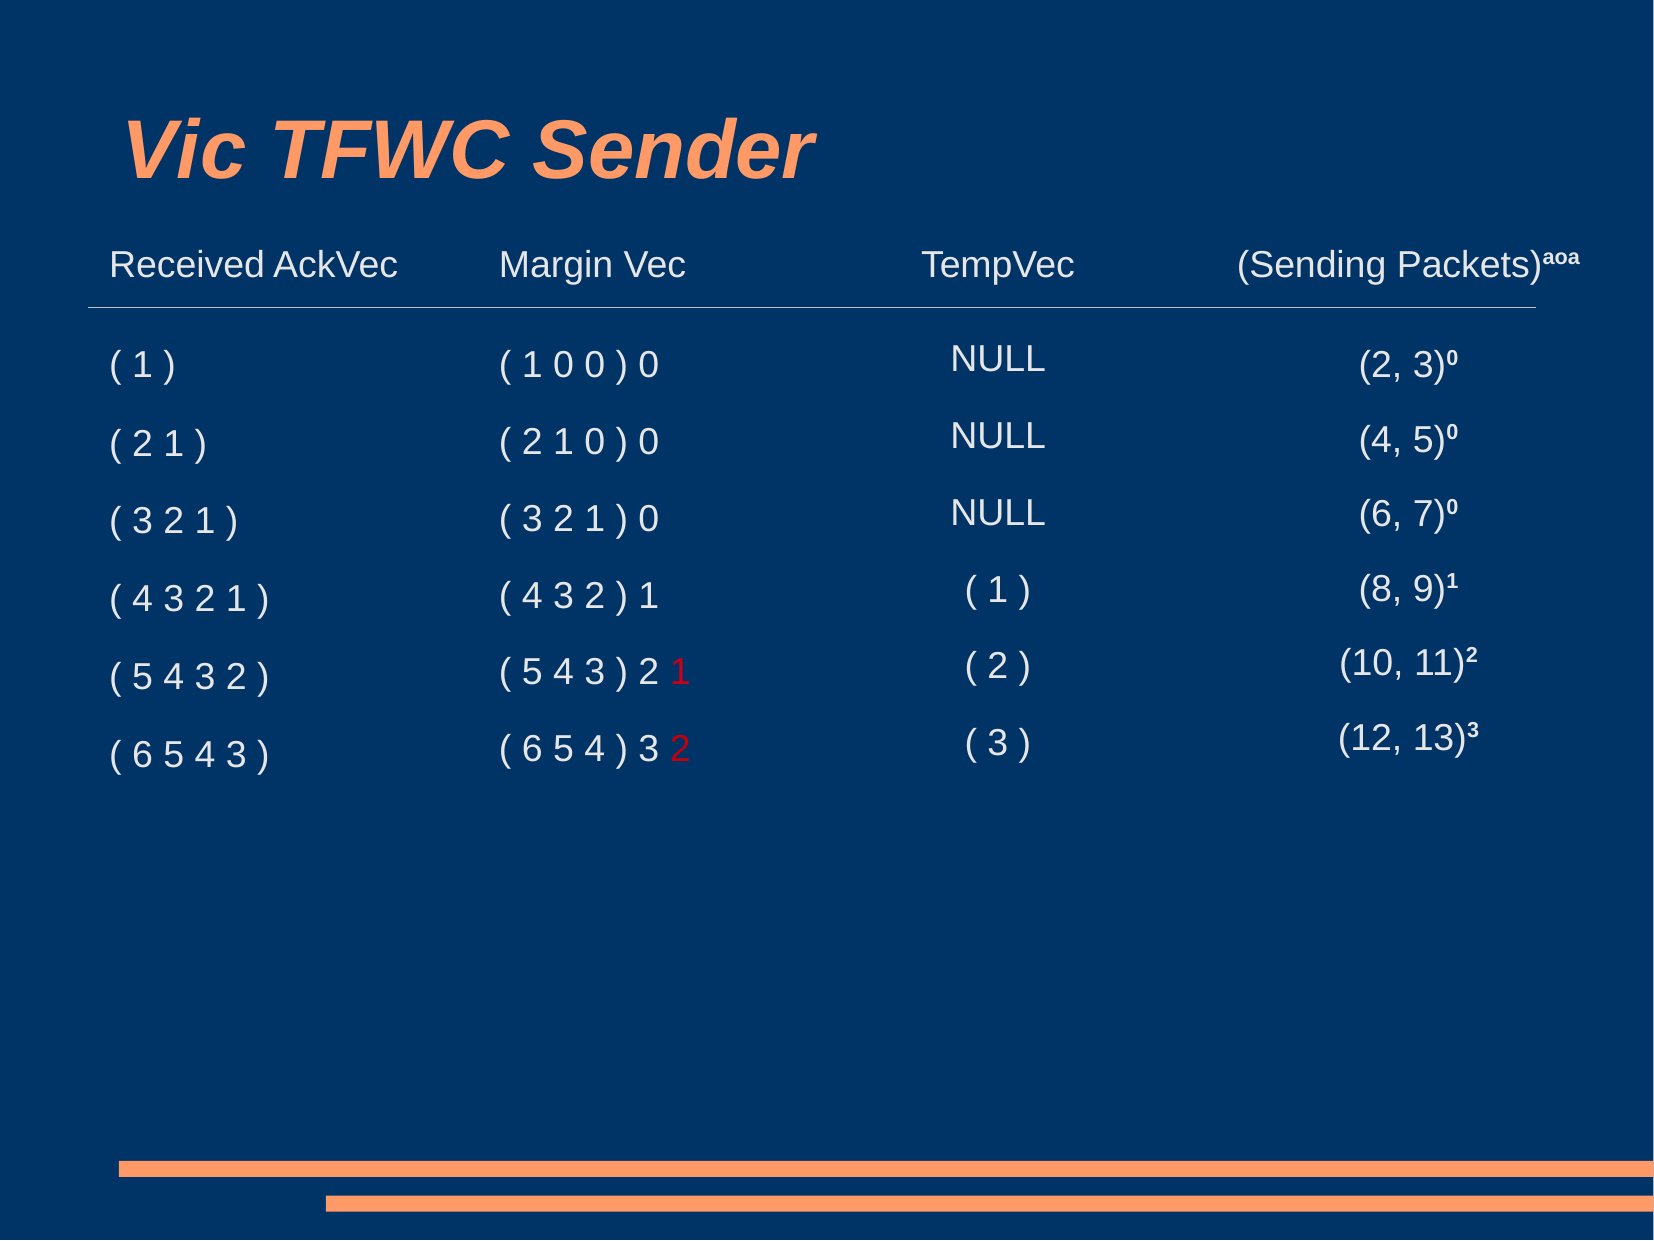

# Vic TFWC Sender
Received AckVec
Margin Vec
TempVec
(Sending Packets)aoa
NULL
( 1 )
( 1 0 0 ) 0
(2, 3)0
NULL
(4, 5)0
( 2 1 0 ) 0
( 2 1 )
NULL
(6, 7)0
( 3 2 1 ) 0
( 3 2 1 )
(8, 9)1
( 1 )
( 4 3 2 ) 1
( 4 3 2 1 )
(10, 11)2
( 2 )
( 5 4 3 ) 2 1
( 5 4 3 2 )
(12, 13)3
( 3 )
( 6 5 4 ) 3 2
( 6 5 4 3 )